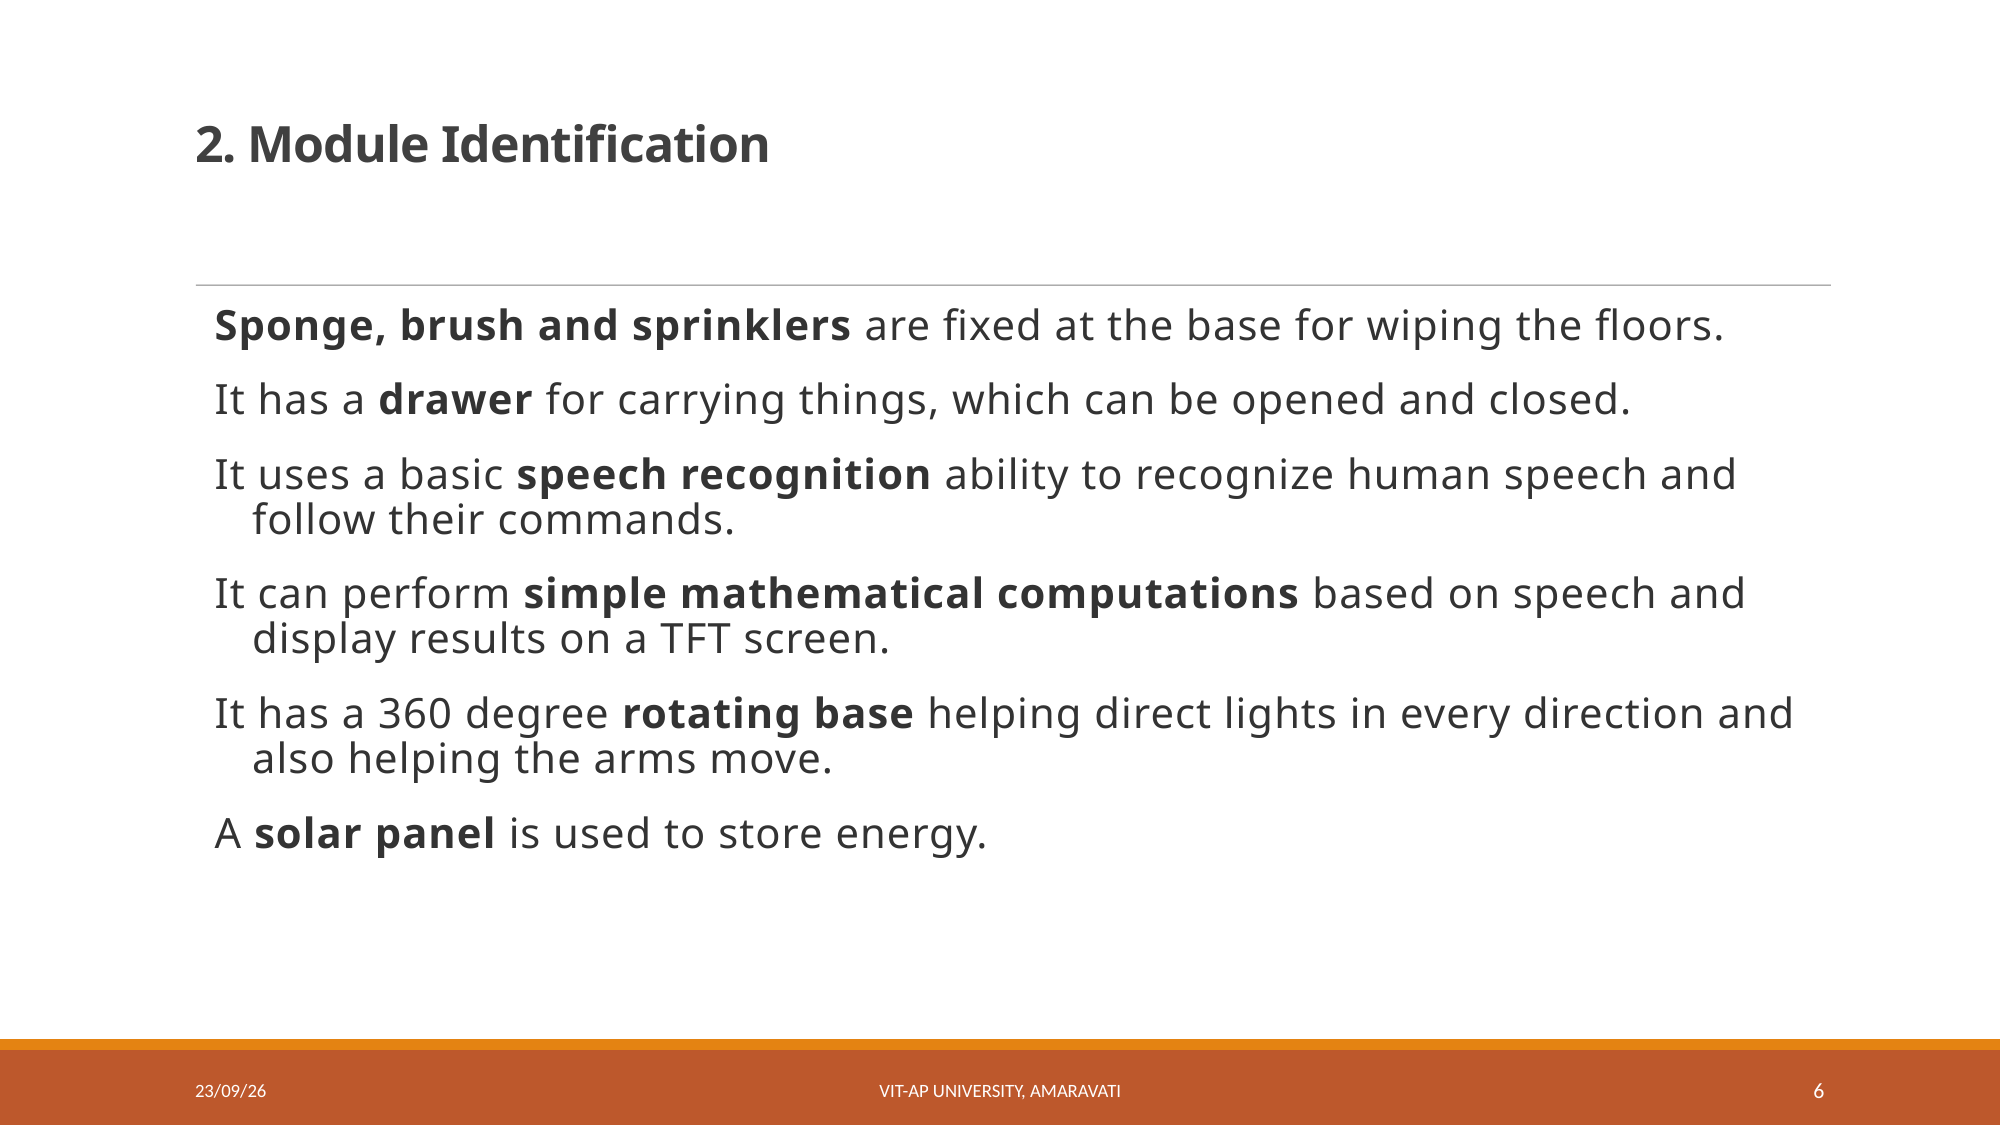

# 2. Module Identification
Sponge, brush and sprinklers are fixed at the base for wiping the floors.
It has a drawer for carrying things, which can be opened and closed.
It uses a basic speech recognition ability to recognize human speech and follow their commands.
It can perform simple mathematical computations based on speech and display results on a TFT screen.
It has a 360 degree rotating base helping direct lights in every direction and also helping the arms move.
A solar panel is used to store energy.
VIT-AP University, Amaravati